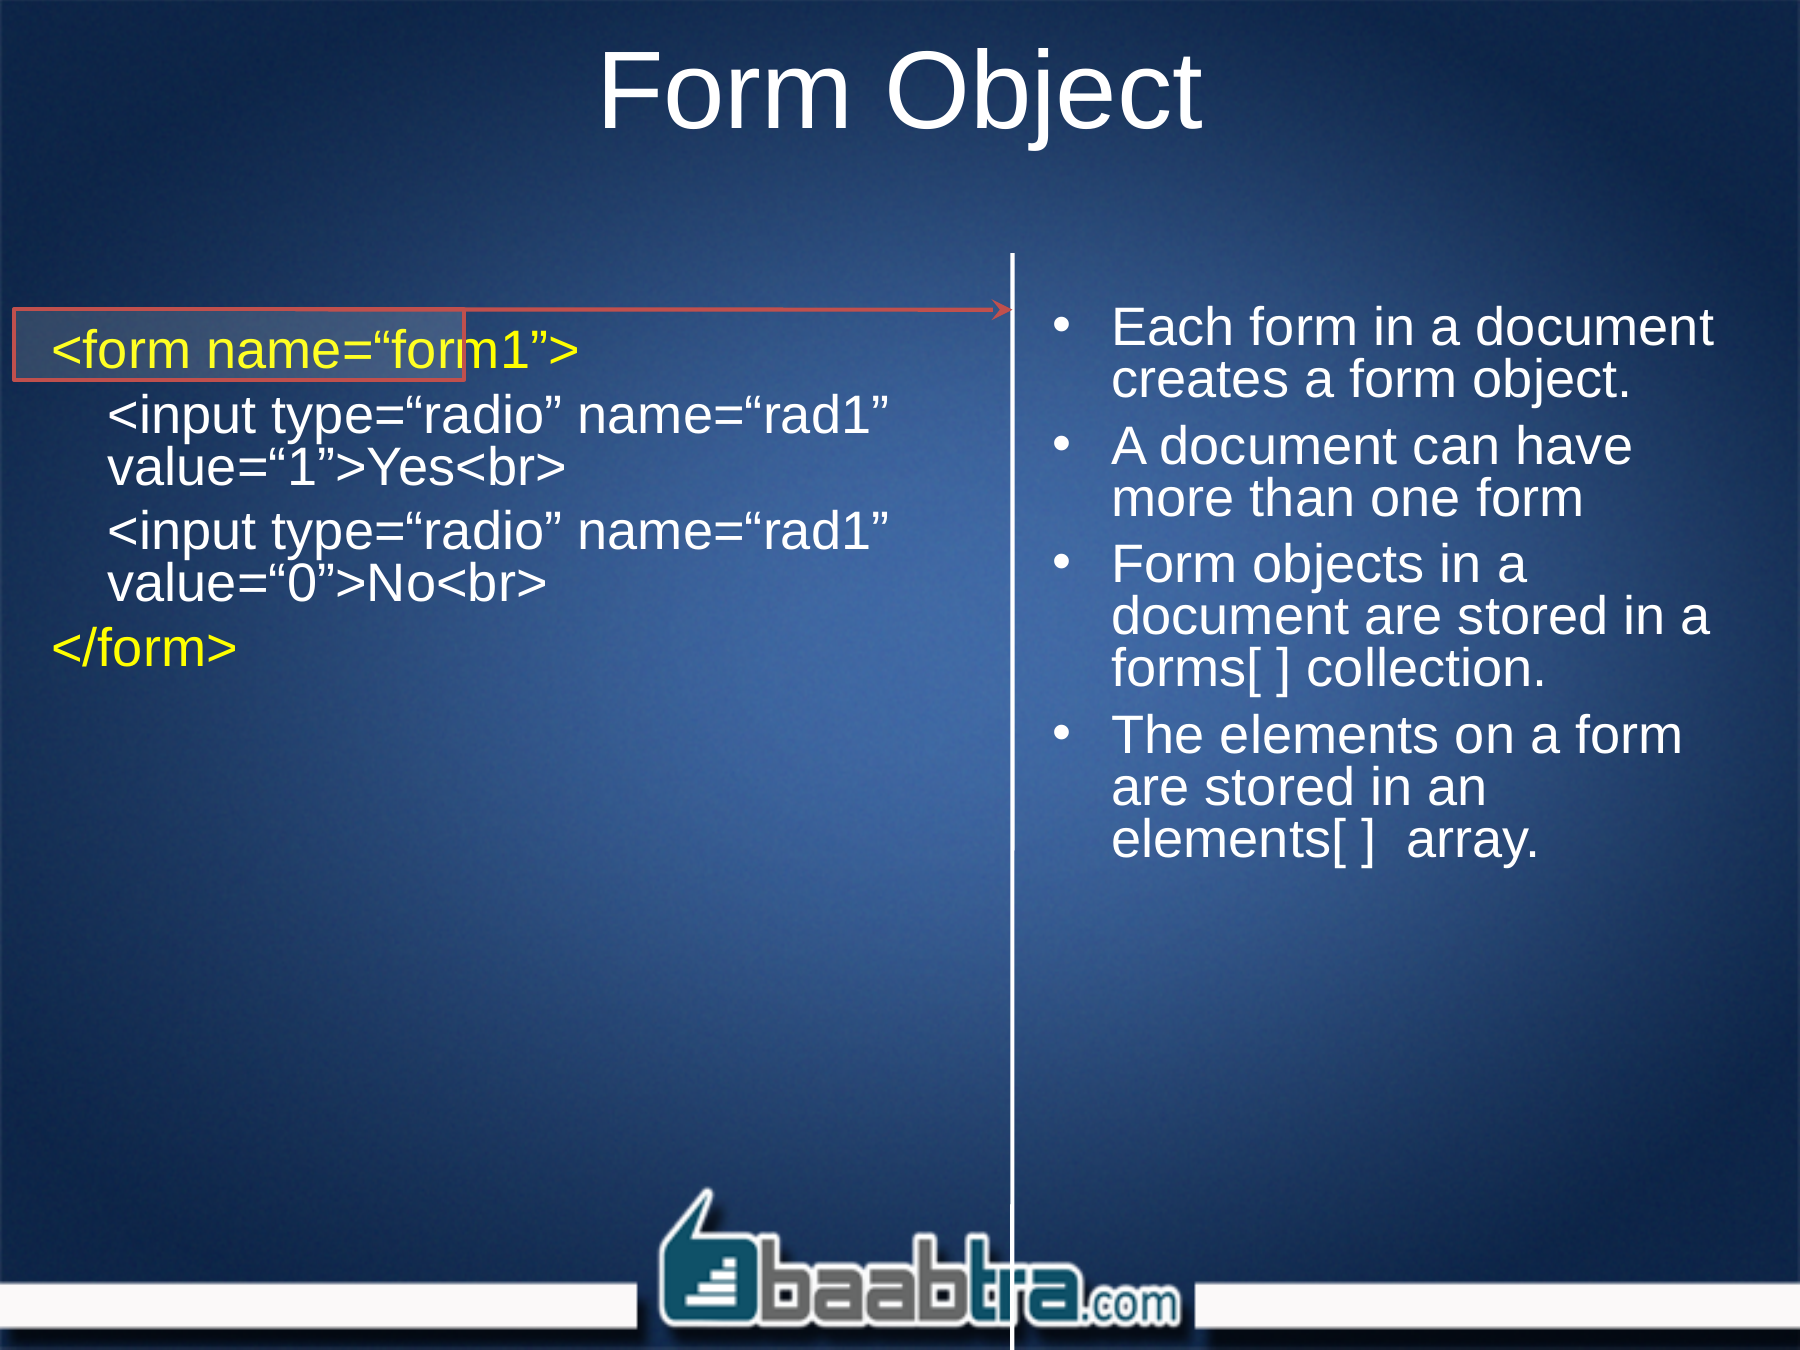

# Form Object
Each form in a document creates a form object.
A document can have more than one form
Form objects in a document are stored in a forms[ ] collection.
The elements on a form are stored in an elements[ ] array.
<form name=“form1”>
	<input type=“radio” name=“rad1” value=“1”>Yes<br>
	<input type=“radio” name=“rad1” value=“0”>No<br>
</form>